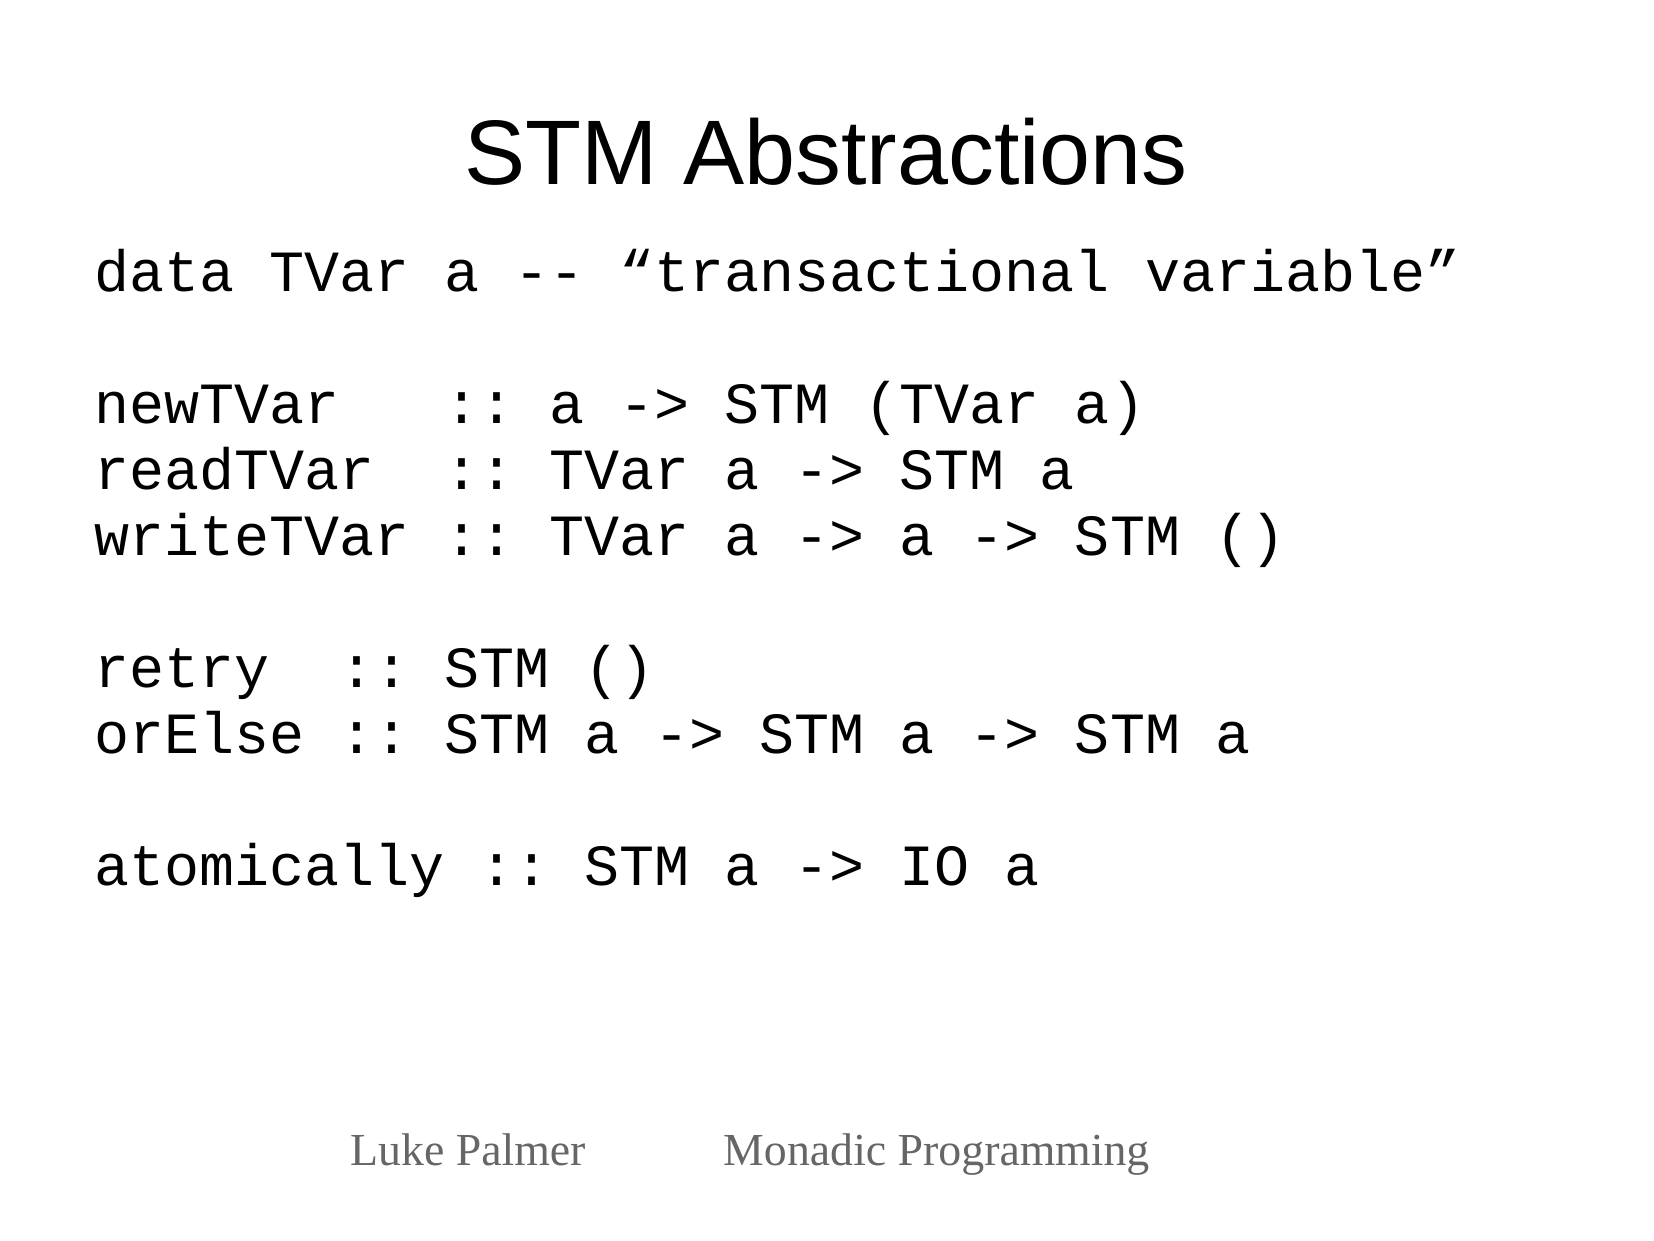

# STM Abstractions
data TVar a -- “transactional variable”
newTVar :: a -> STM (TVar a)
readTVar :: TVar a -> STM a
writeTVar :: TVar a -> a -> STM ()
retry :: STM ()
orElse :: STM a -> STM a -> STM a
atomically :: STM a -> IO a